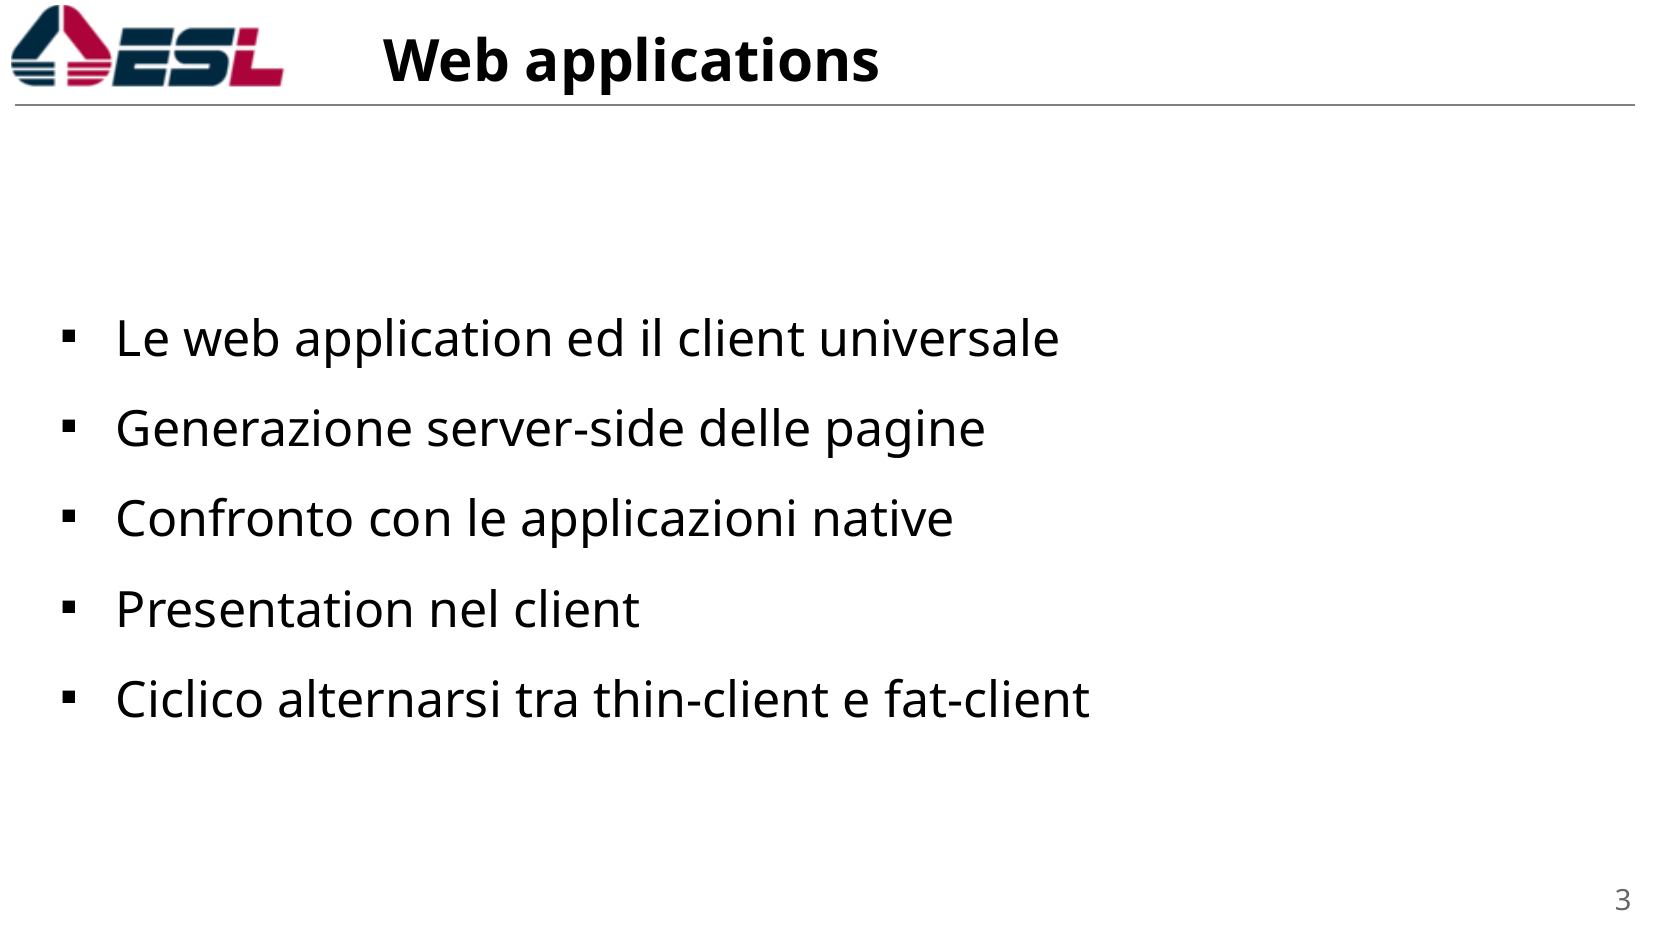

# Web applications
Le web application ed il client universale
Generazione server-side delle pagine
Confronto con le applicazioni native
Presentation nel client
Ciclico alternarsi tra thin-client e fat-client